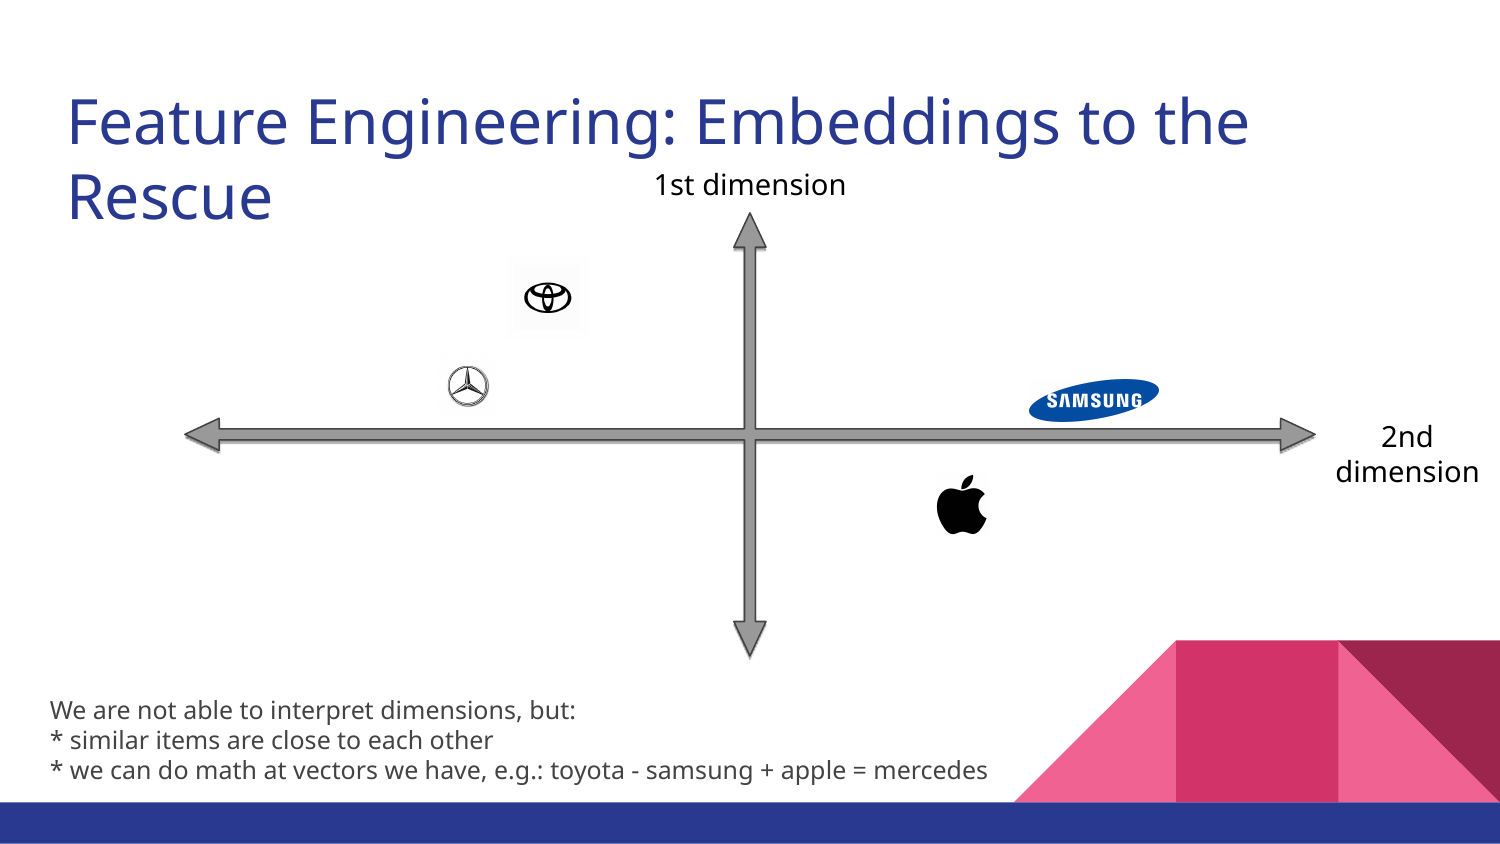

# Feature Engineering: Embeddings to the Rescue
1st dimension
2nd dimension
We are not able to interpret dimensions, but:
* similar items are close to each other
* we can do math at vectors we have, e.g.: toyota - samsung + apple = mercedes